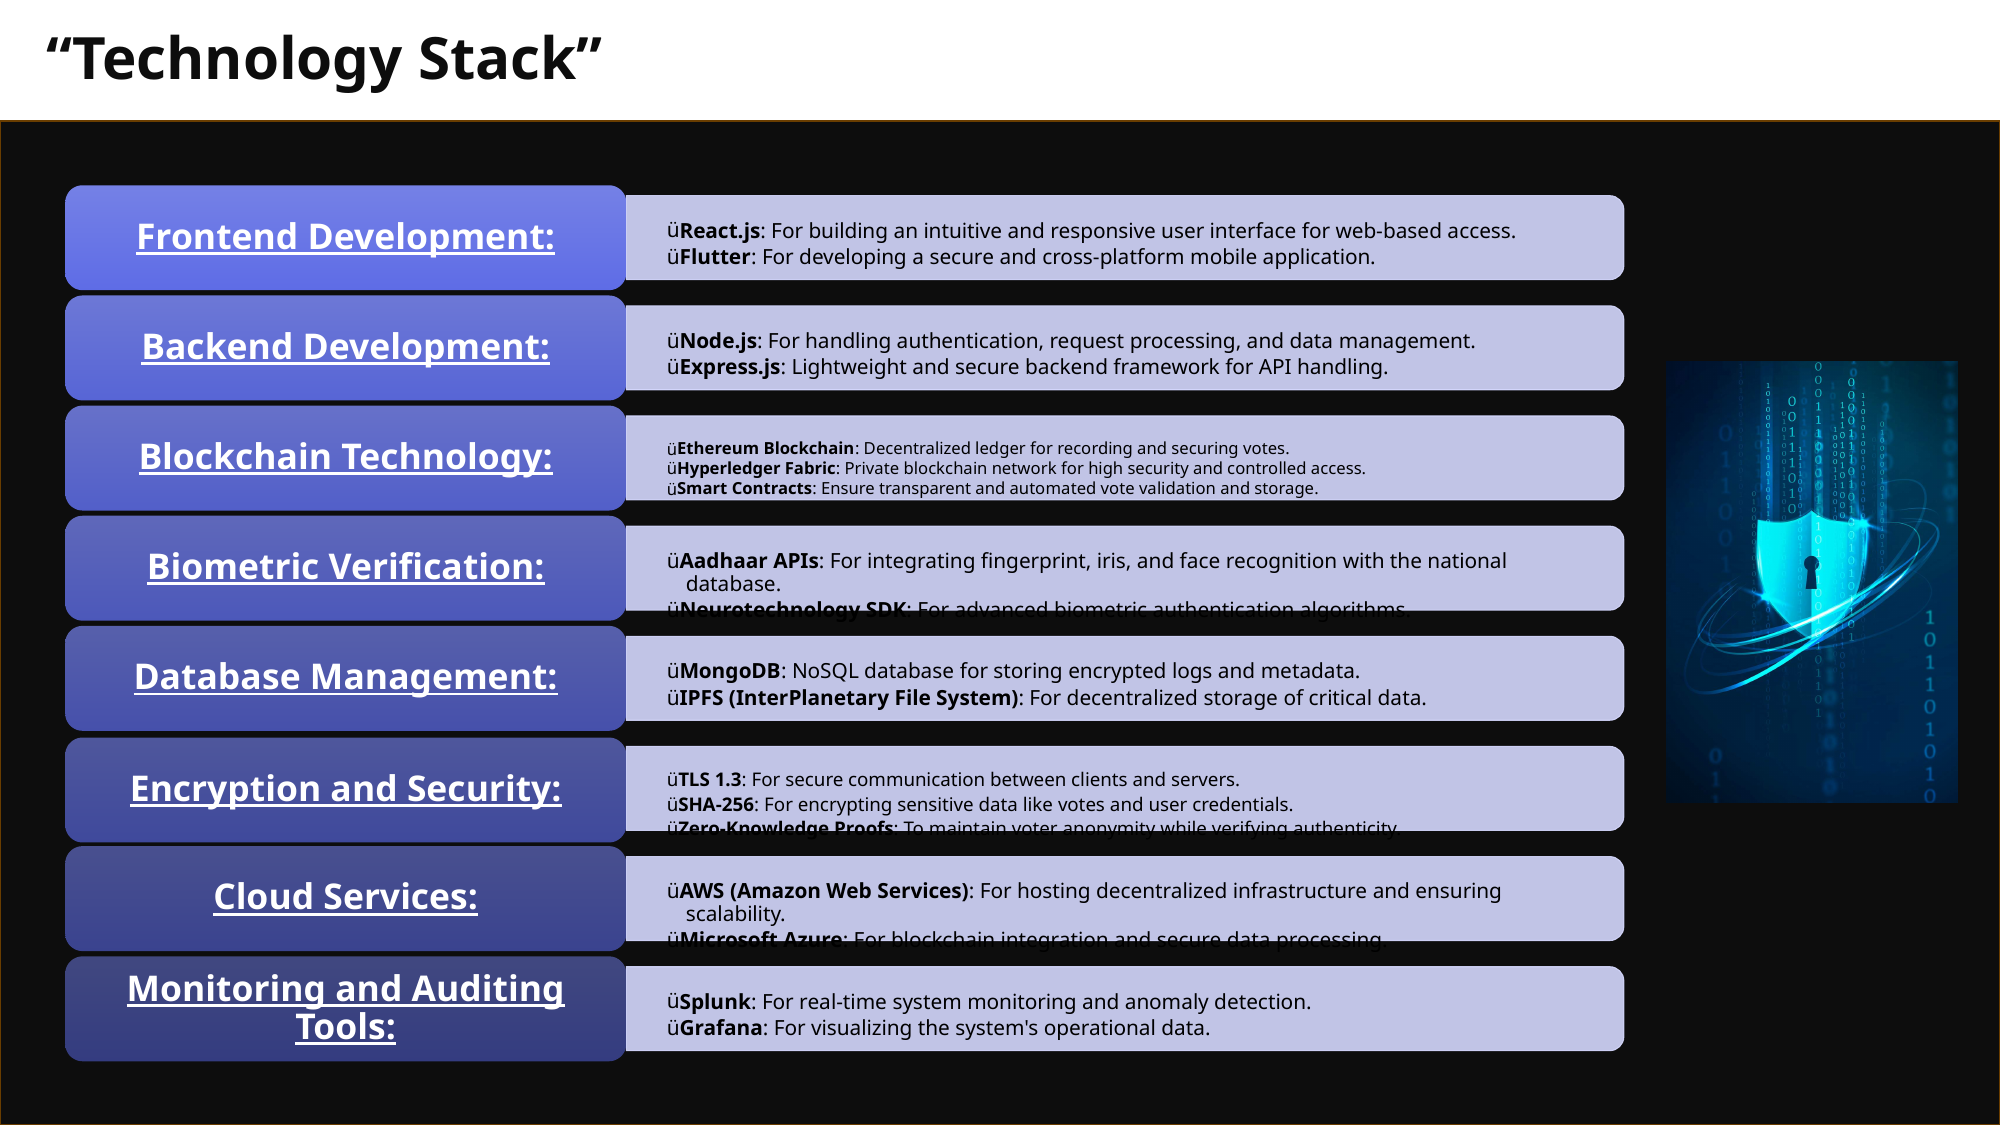

“Technology Stack”
Frontend Development:
React.js: For building an intuitive and responsive user interface for web-based access.
Flutter: For developing a secure and cross-platform mobile application.
Backend Development:
Node.js: For handling authentication, request processing, and data management.
Express.js: Lightweight and secure backend framework for API handling.
Blockchain Technology:
Ethereum Blockchain: Decentralized ledger for recording and securing votes.
Hyperledger Fabric: Private blockchain network for high security and controlled access.
Smart Contracts: Ensure transparent and automated vote validation and storage.
Biometric Verification:
Aadhaar APIs: For integrating fingerprint, iris, and face recognition with the national database.
Neurotechnology SDK: For advanced biometric authentication algorithms.
Database Management:
MongoDB: NoSQL database for storing encrypted logs and metadata.
IPFS (InterPlanetary File System): For decentralized storage of critical data.
Encryption and Security:
TLS 1.3: For secure communication between clients and servers.
SHA-256: For encrypting sensitive data like votes and user credentials.
Zero-Knowledge Proofs: To maintain voter anonymity while verifying authenticity.
Cloud Services:
AWS (Amazon Web Services): For hosting decentralized infrastructure and ensuring scalability.
Microsoft Azure: For blockchain integration and secure data processing.
Monitoring and Auditing Tools:
Splunk: For real-time system monitoring and anomaly detection.
Grafana: For visualizing the system's operational data.